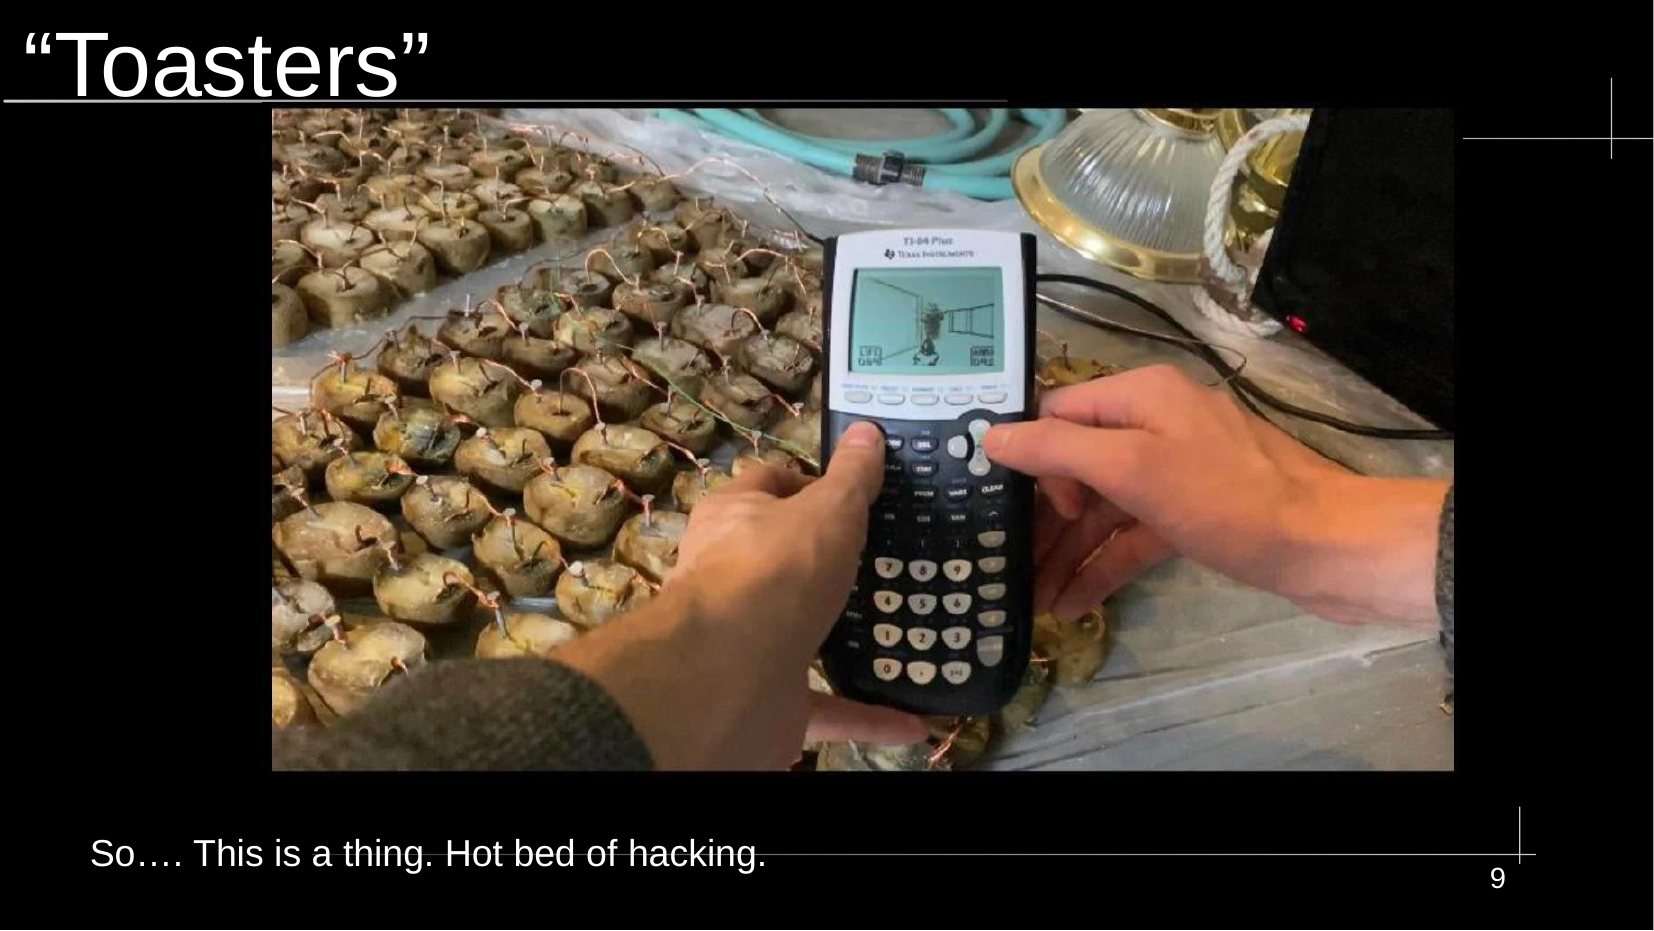

# “Toasters”
So…. This is a thing. Hot bed of hacking.
9